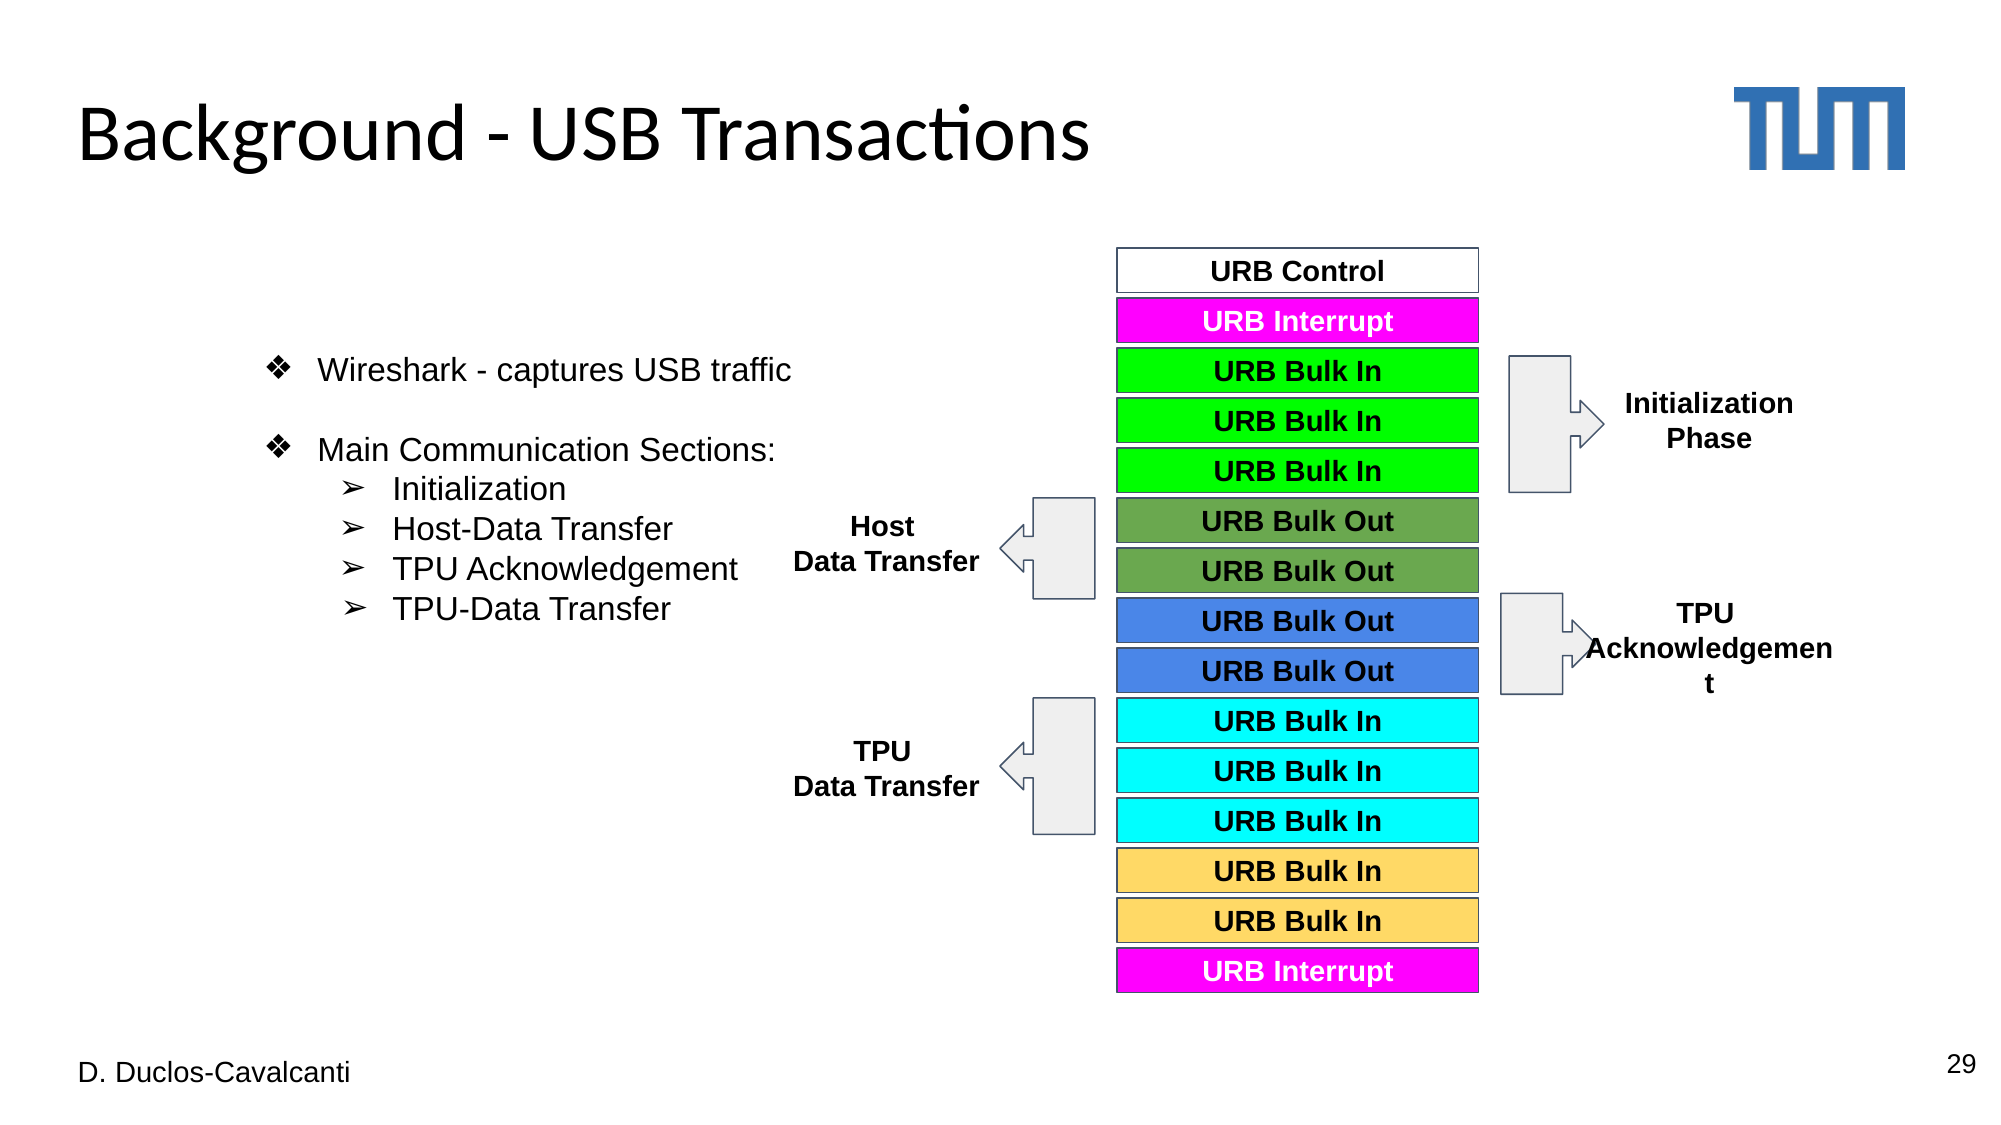

Background - USB Transactions
URB Control
Wireshark - captures USB traffic
Main Communication Sections:
Initialization
Host-Data Transfer
TPU Acknowledgement
TPU-Data Transfer
URB Interrupt
URB Bulk In
Initialization
Phase
URB Bulk In
URB Bulk In
Host
Data Transfer
URB Bulk Out
URB Bulk Out
TPU
Acknowledgement
URB Bulk Out
URB Bulk Out
URB Bulk In
TPU
Data Transfer
URB Bulk In
URB Bulk In
URB Bulk In
URB Bulk In
URB Interrupt
D. Duclos-Cavalcanti